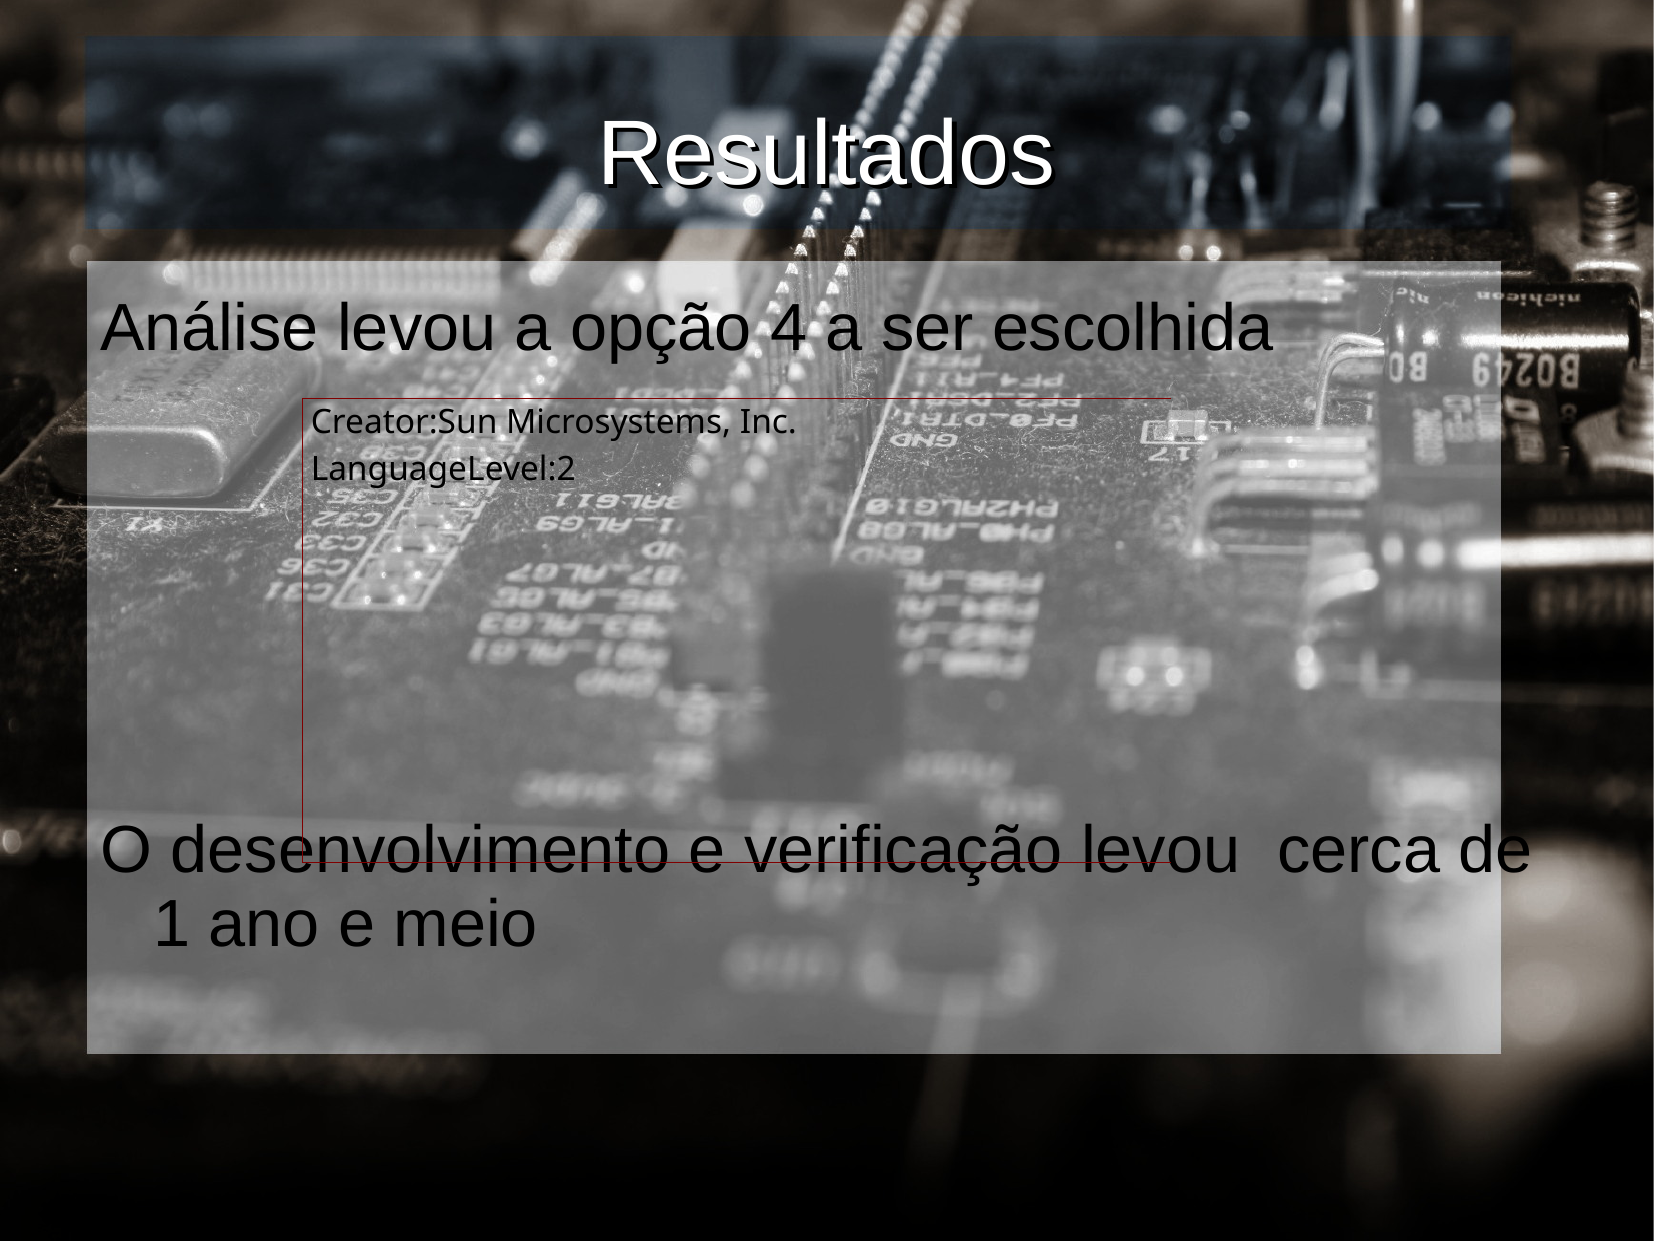

# Resultados
Análise levou a opção 4 a ser escolhida
O desenvolvimento e verificação levou cerca de 1 ano e meio